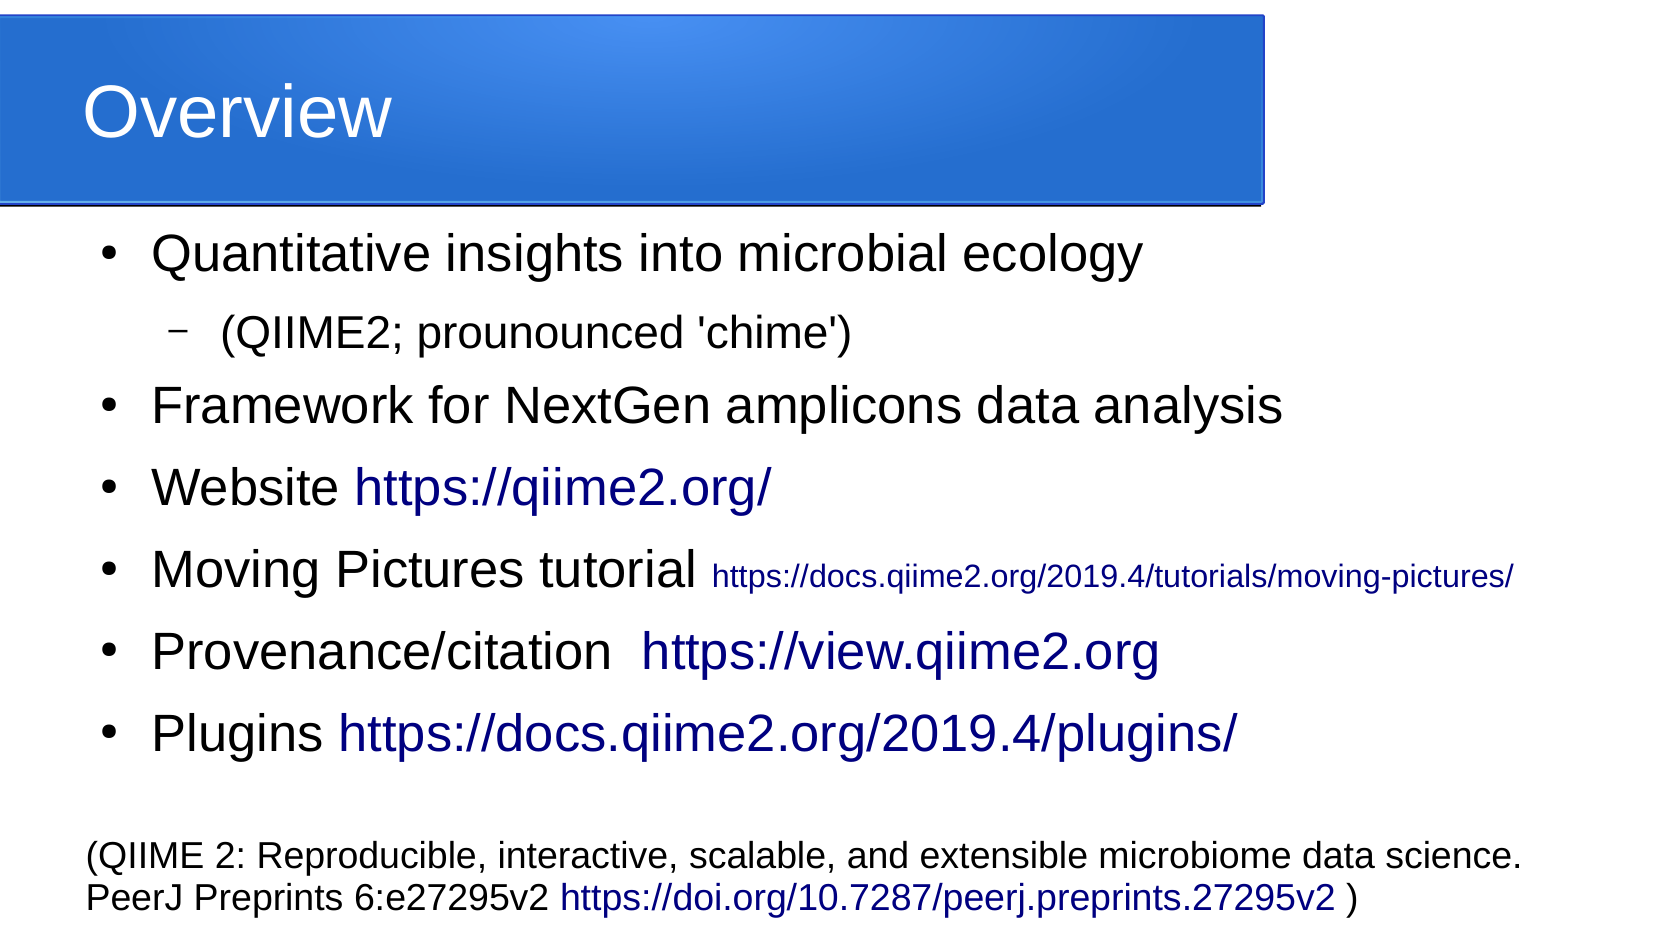

# Overview
Quantitative insights into microbial ecology
(QIIME2; prounounced 'chime')
Framework for NextGen amplicons data analysis
Website https://qiime2.org/
Moving Pictures tutorial https://docs.qiime2.org/2019.4/tutorials/moving-pictures/
Provenance/citation https://view.qiime2.org
Plugins https://docs.qiime2.org/2019.4/plugins/
(QIIME 2: Reproducible, interactive, scalable, and extensible microbiome data science.
PeerJ Preprints 6:e27295v2 https://doi.org/10.7287/peerj.preprints.27295v2 )